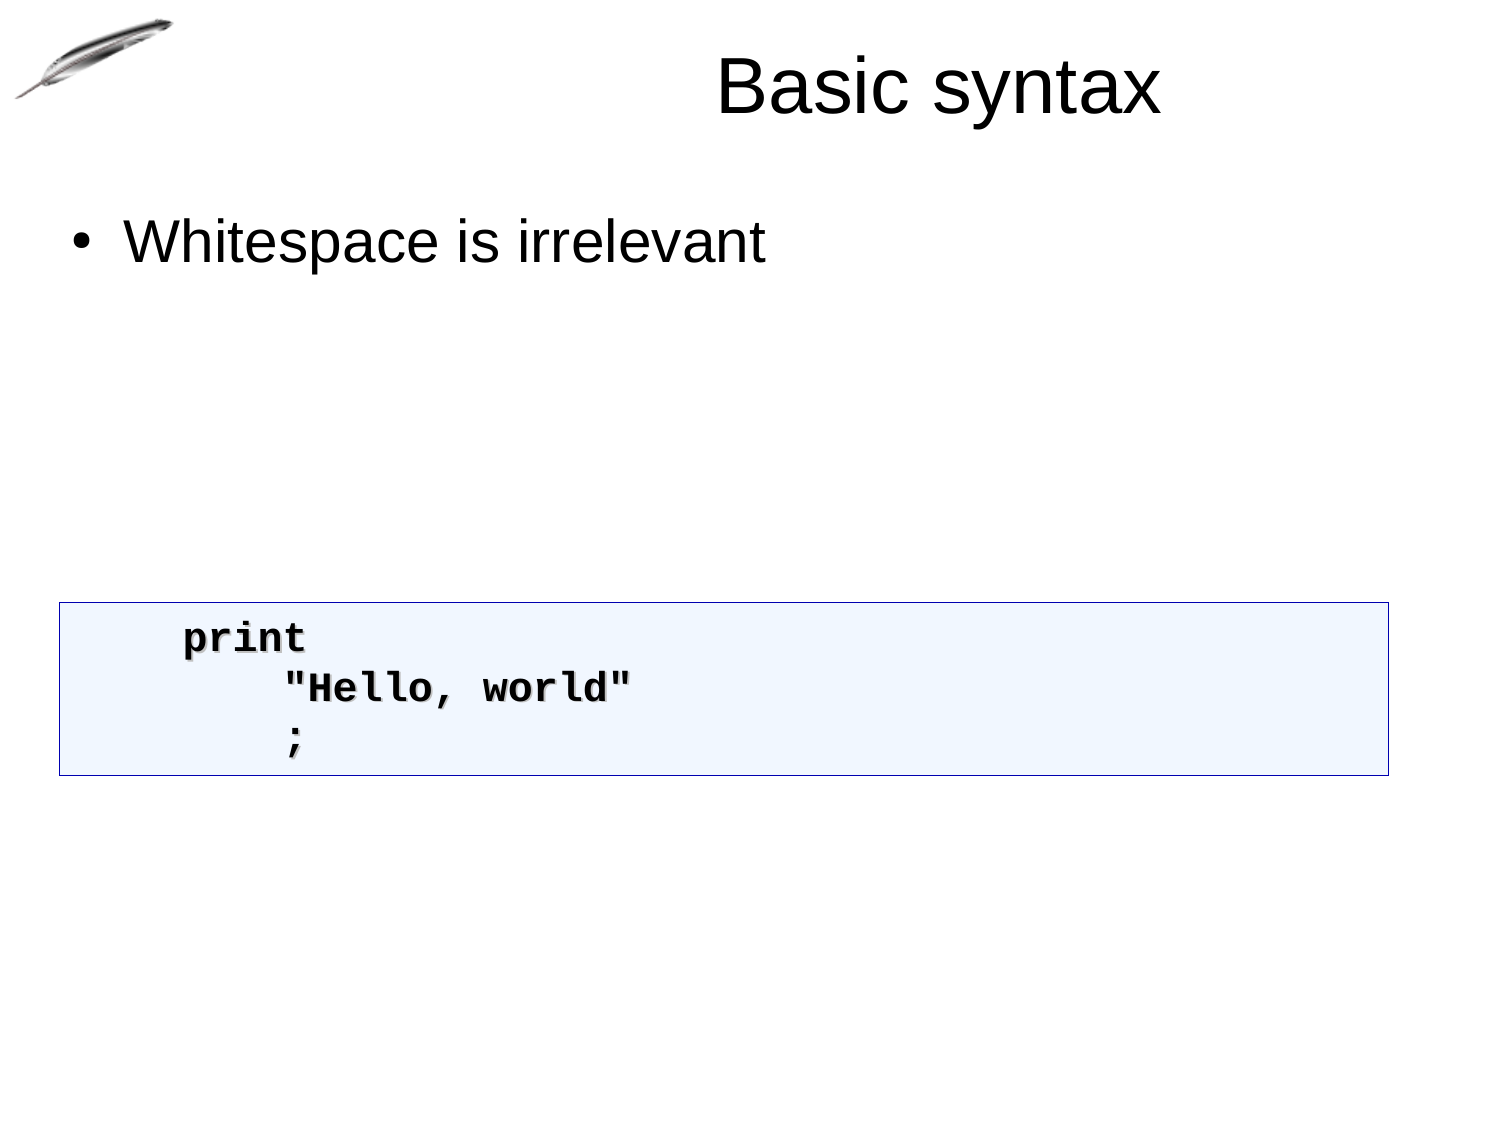

# Basic syntax
Whitespace is irrelevant
 print
 "Hello, world"
 ;